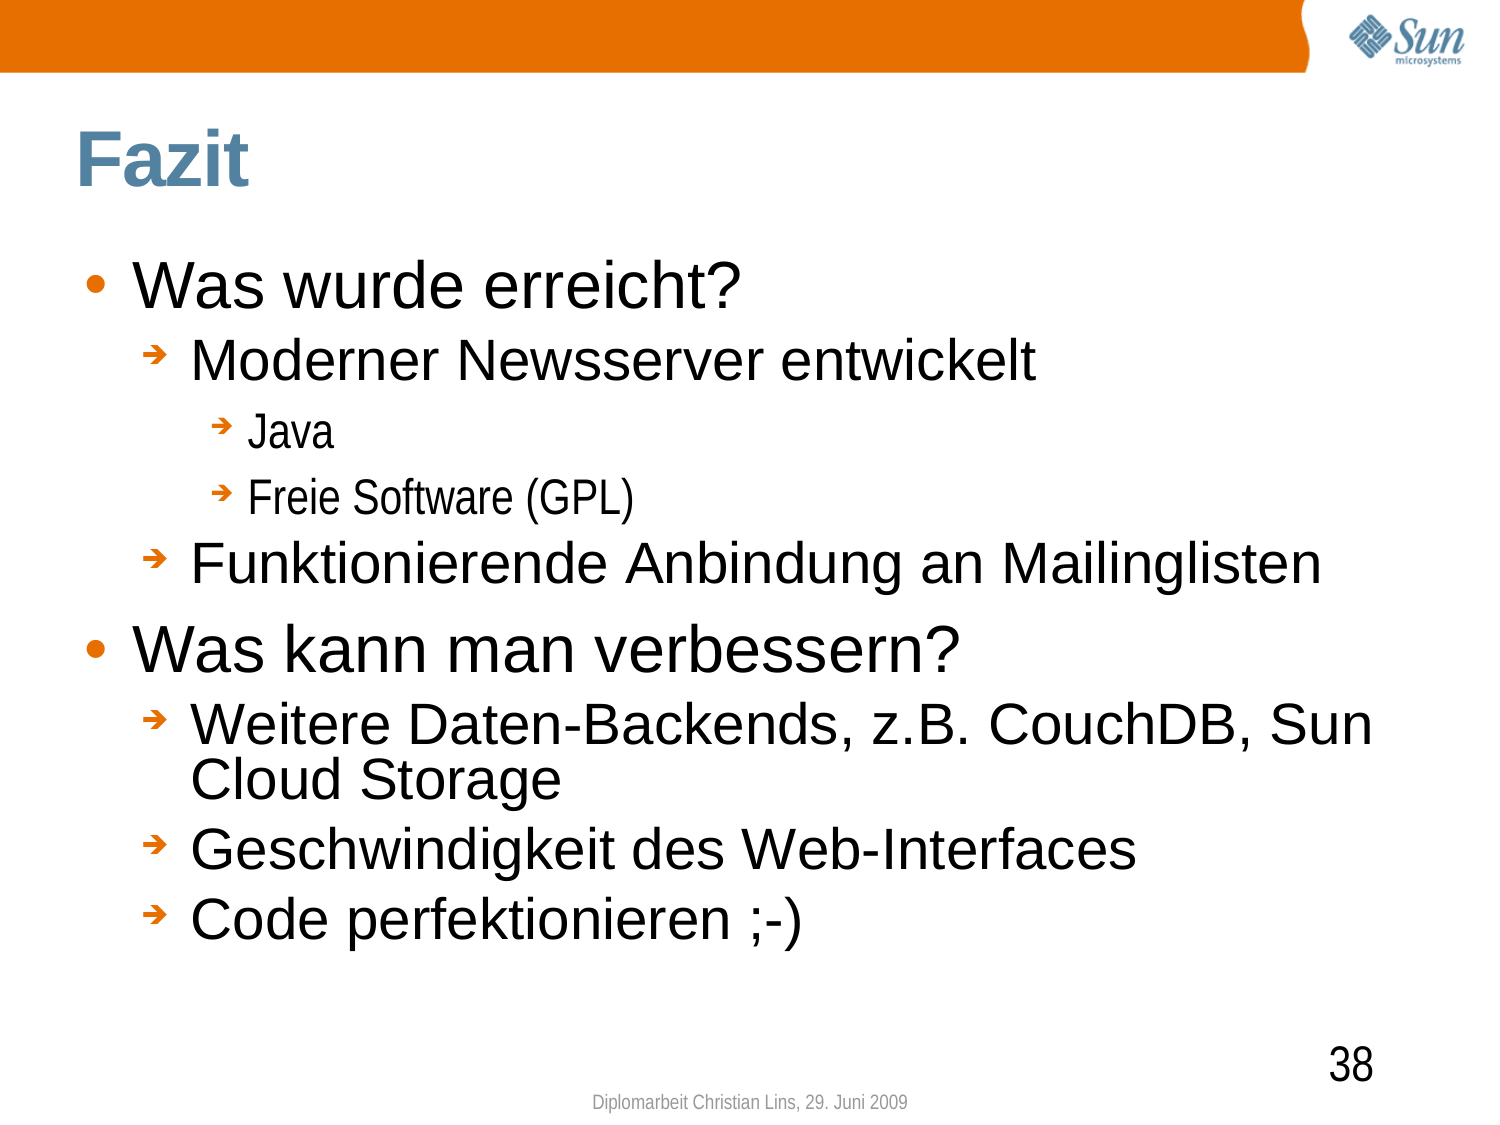

# Fazit
Was wurde erreicht?
Moderner Newsserver entwickelt
Java
Freie Software (GPL)
Funktionierende Anbindung an Mailinglisten
Was kann man verbessern?
Weitere Daten-Backends, z.B. CouchDB, Sun Cloud Storage
Geschwindigkeit des Web-Interfaces
Code perfektionieren ;-)